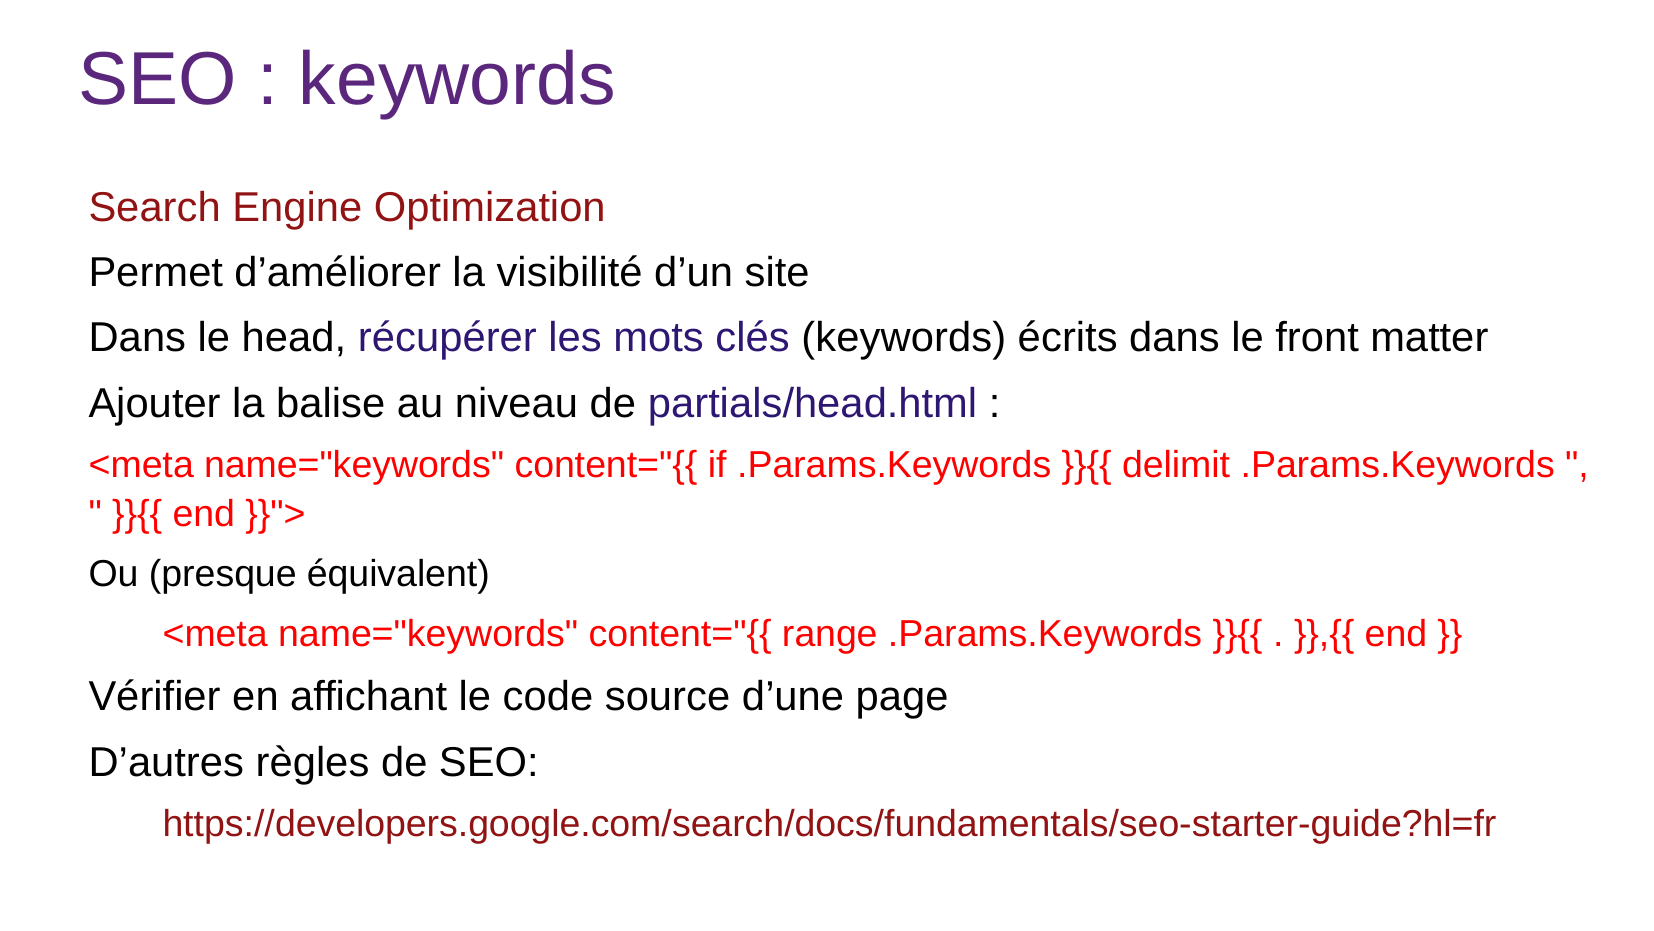

# SEO : keywords
Search Engine Optimization
Permet d’améliorer la visibilité d’un site
Dans le head, récupérer les mots clés (keywords) écrits dans le front matter
Ajouter la balise au niveau de partials/head.html :
<meta name="keywords" content="{{ if .Params.Keywords }}{{ delimit .Params.Keywords ", " }}{{ end }}">
Ou (presque équivalent)
	<meta name="keywords" content="{{ range .Params.Keywords }}{{ . }},{{ end }}
Vérifier en affichant le code source d’une page
D’autres règles de SEO:
	https://developers.google.com/search/docs/fundamentals/seo-starter-guide?hl=fr